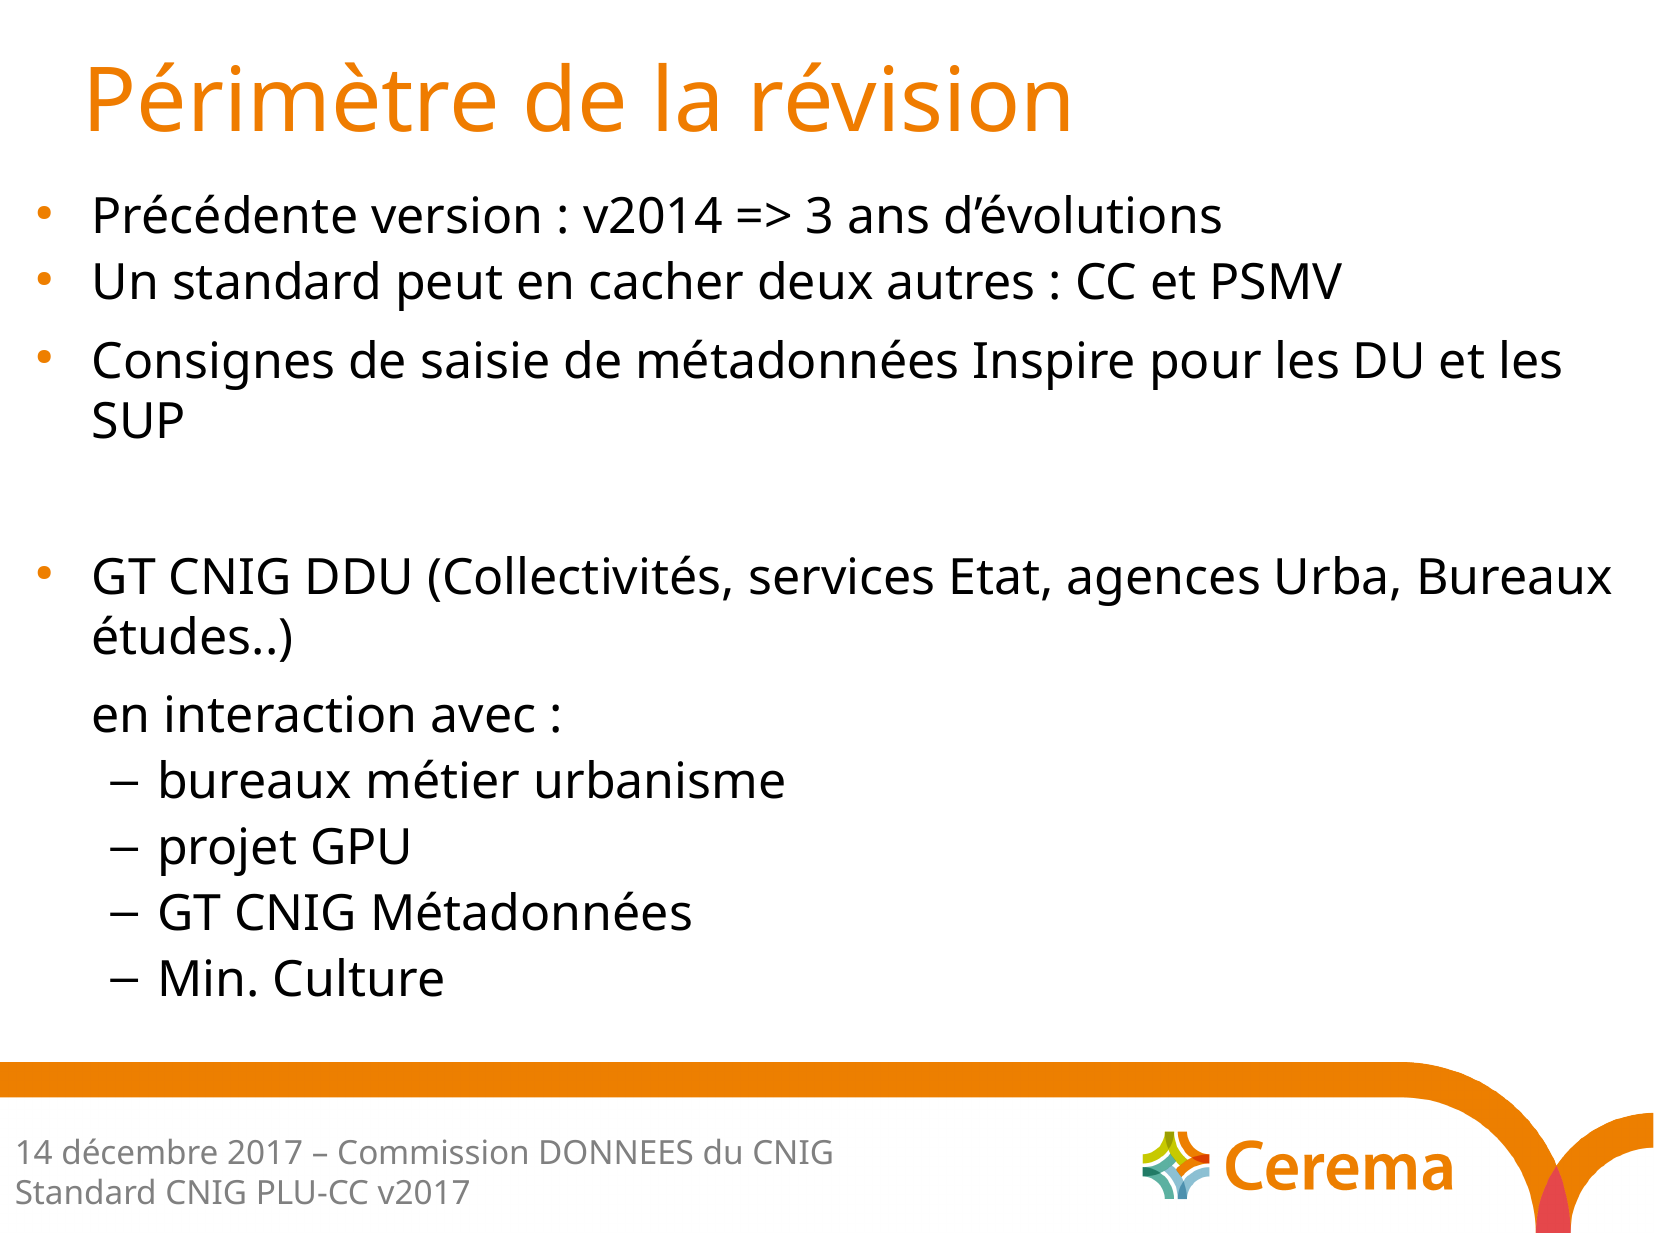

# Périmètre de la révision
Précédente version : v2014 => 3 ans d’évolutions
Un standard peut en cacher deux autres : CC et PSMV
Consignes de saisie de métadonnées Inspire pour les DU et les SUP
GT CNIG DDU (Collectivités, services Etat, agences Urba, Bureaux études..)
en interaction avec :
bureaux métier urbanisme
projet GPU
GT CNIG Métadonnées
Min. Culture
14 décembre 2017 – Commission DONNEES du CNIG
Standard CNIG PLU-CC v2017